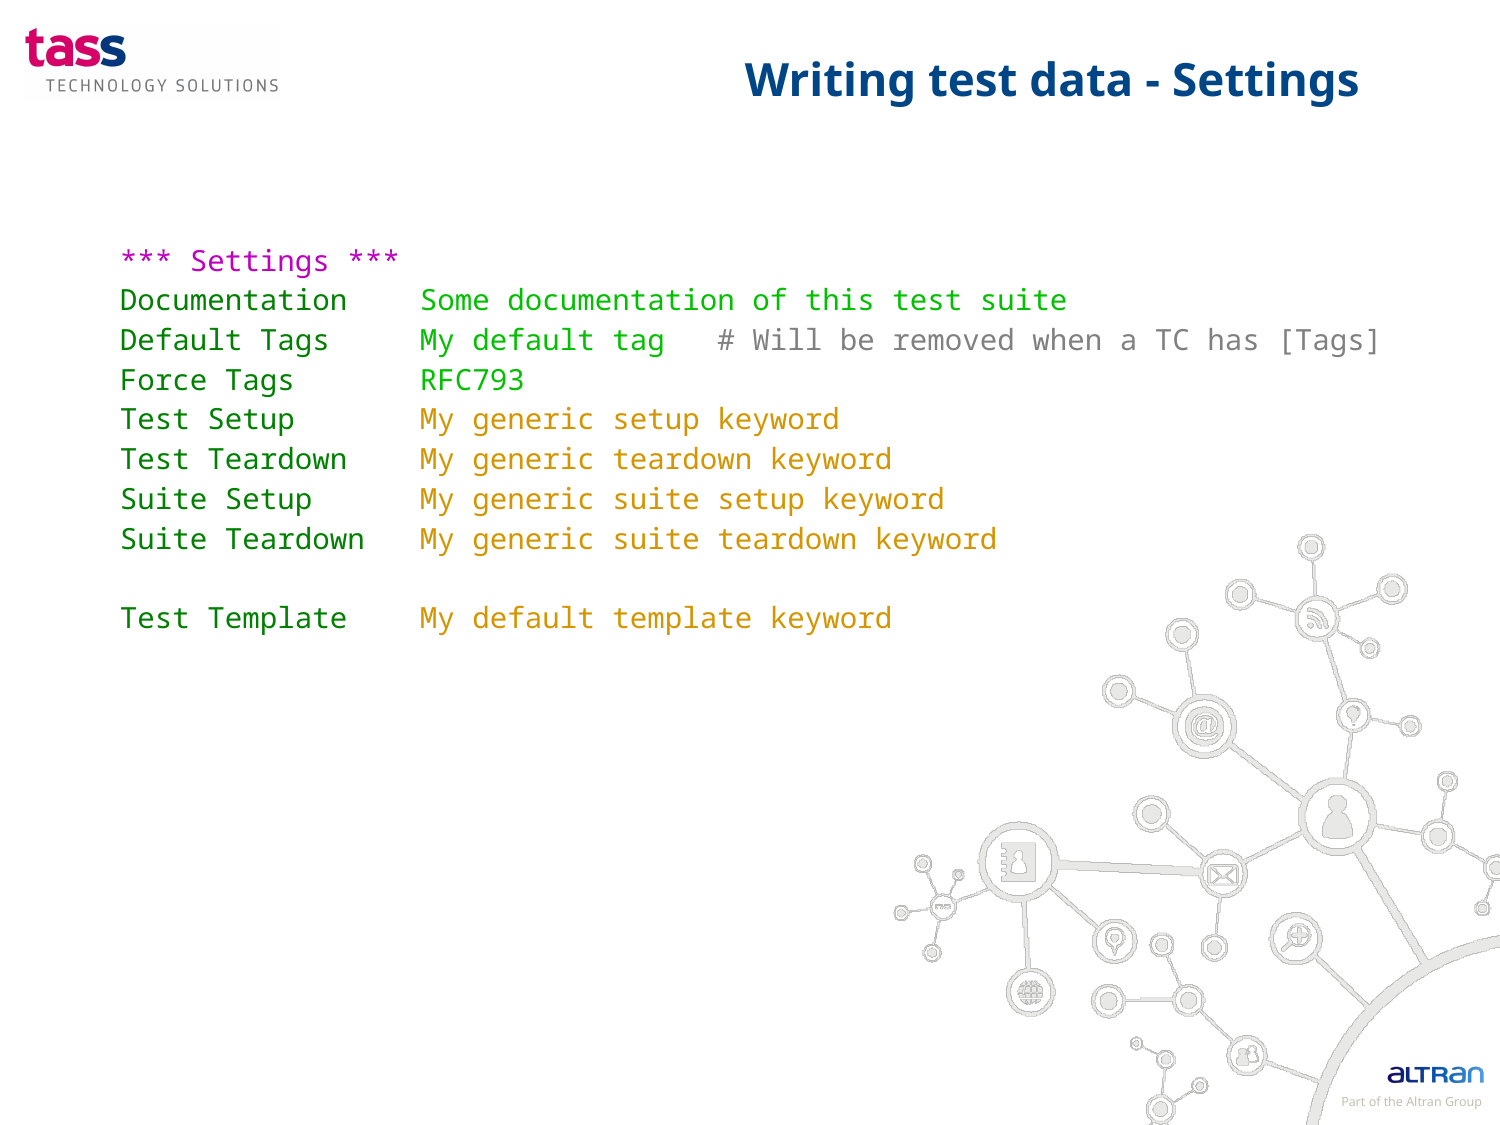

# Writing test data - Settings
*** Settings ***
Documentation	Some documentation of this test suite
Default Tags		My default tag # Will be removed when a TC has [Tags]
Force Tags		RFC793
Test Setup		My generic setup keyword
Test Teardown	My generic teardown keyword
Suite Setup		My generic suite setup keyword
Suite Teardown	My generic suite teardown keyword
Test Template	My default template keyword